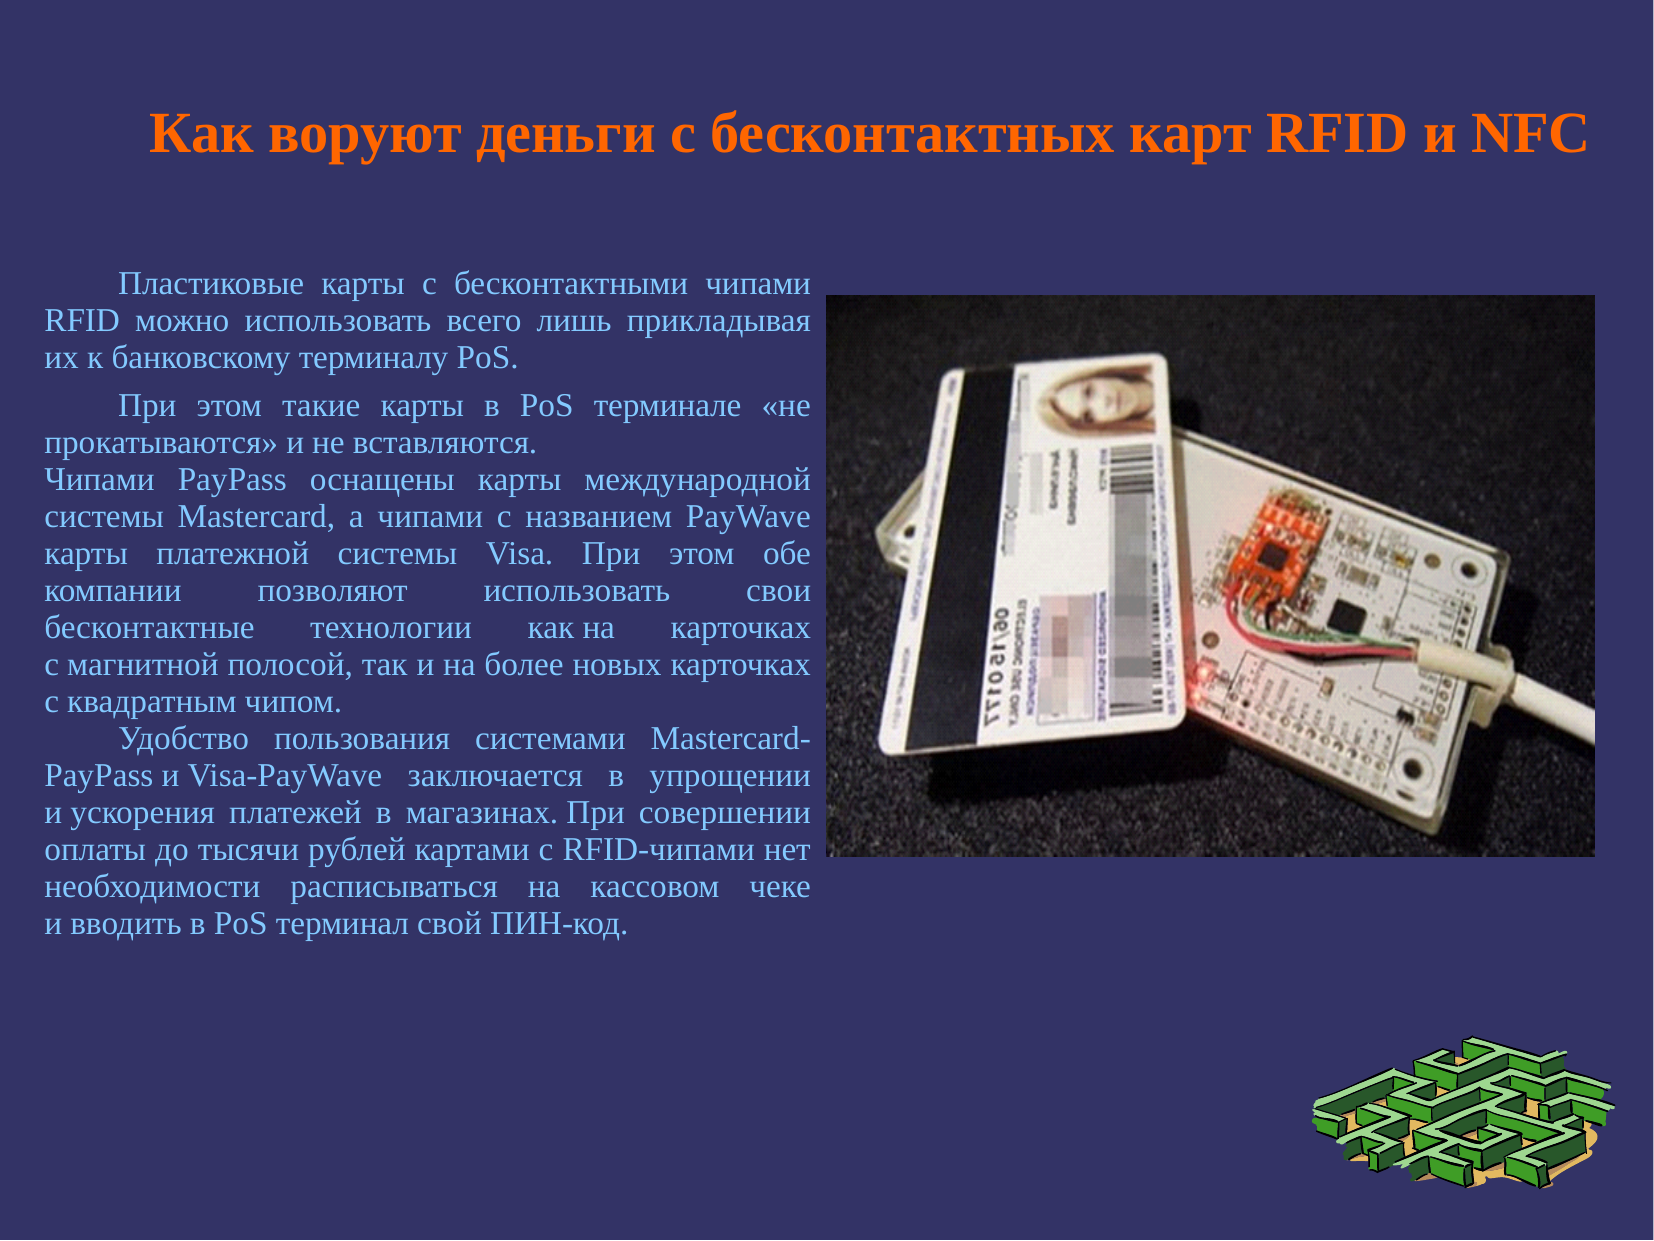

# Как воруют деньги с бесконтактных карт RFID и NFC
	Пластиковые карты с бесконтактными чипами RFID можно использовать всего лишь прикладывая их к банковскому терминалу PoS.
	При этом такие карты в PoS терминале «не прокатываются» и не вставляются.
Чипами PayPass оснащены карты международной системы Mastercard, а чипами с названием PayWave карты платежной системы Visa. При этом обе компании позволяют использовать свои бесконтактные технологии как на карточках с магнитной полосой, так и на более новых карточках с квадратным чипом.
	Удобство пользования системами Mastercard-PayPass и Visa-PayWave заключается в упрощении и ускорения платежей в магазинах. При совершении оплаты до тысячи рублей картами с RFID-чипами нет необходимости расписываться на кассовом чеке и вводить в PoS терминал свой ПИН-код.